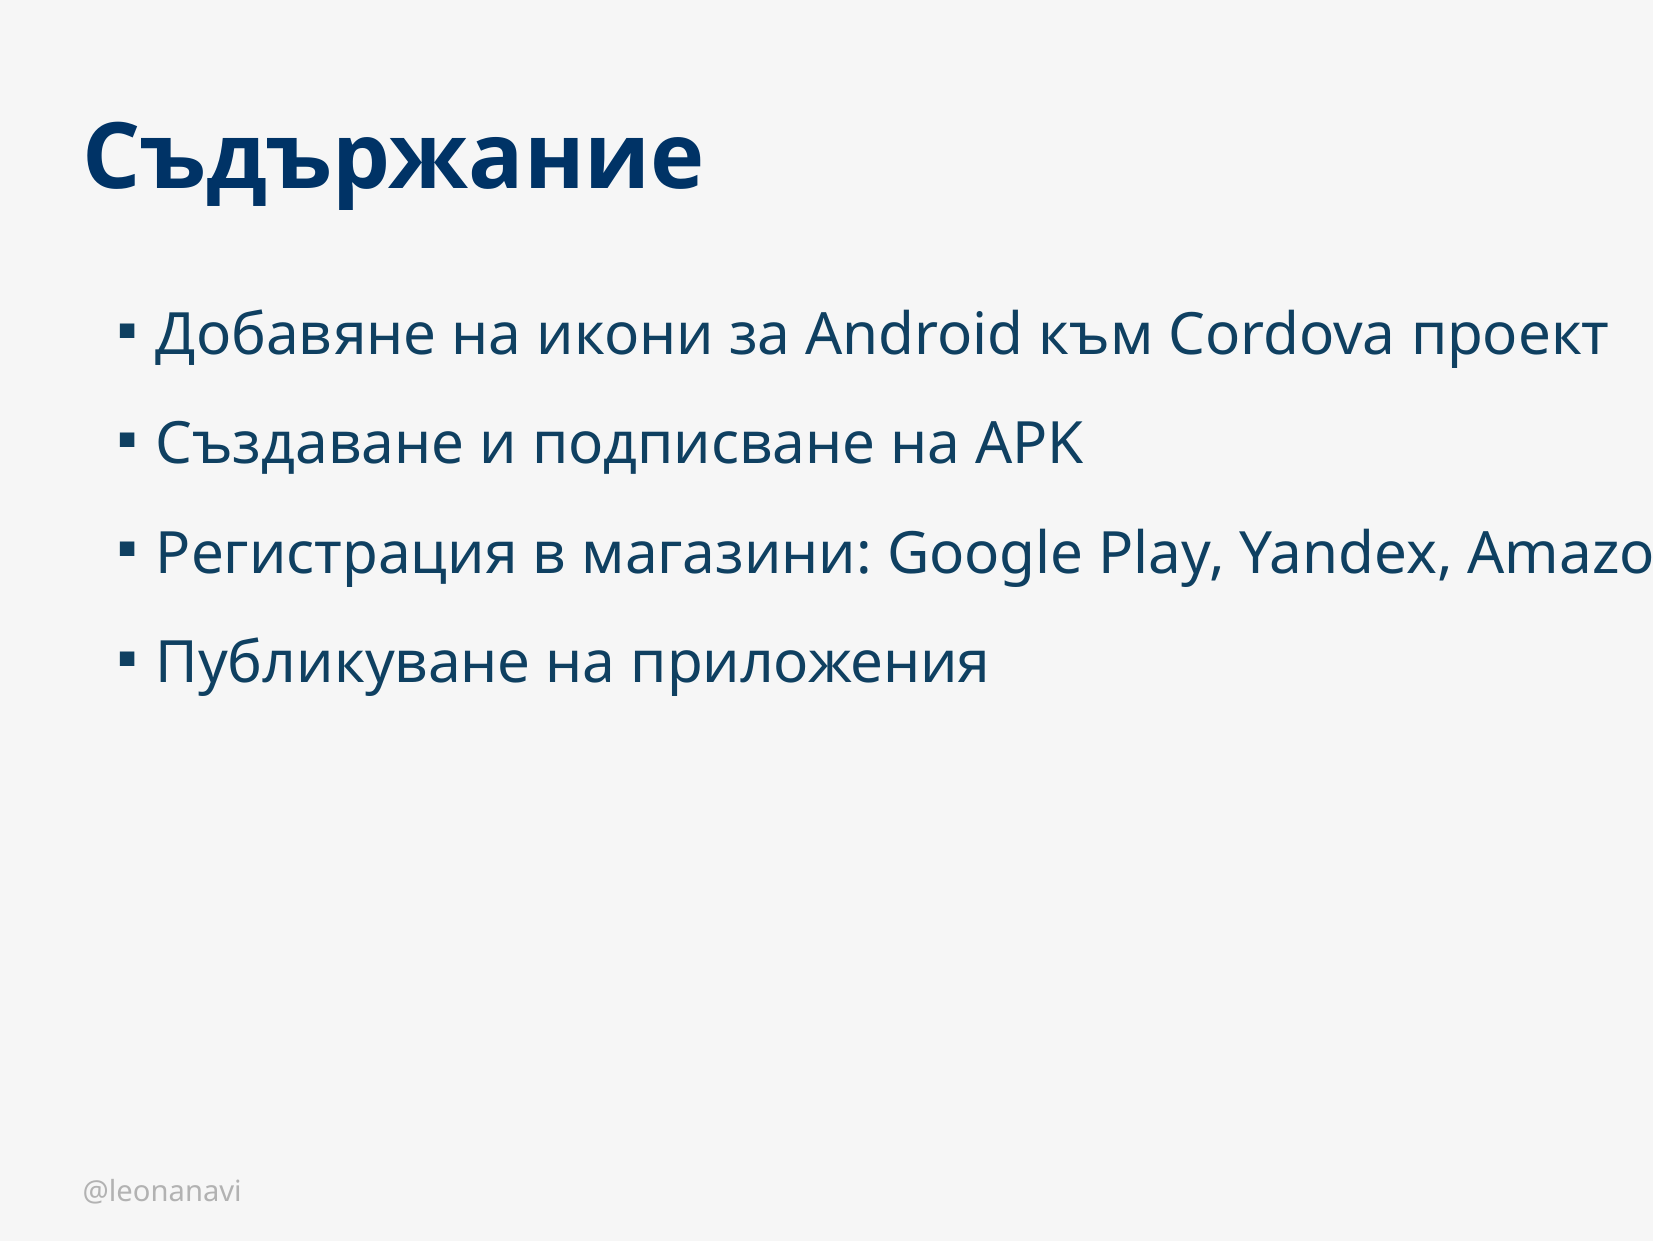

# Съдържание
Добавяне на икони за Android към Cordova проект
Създаване и подписване на APK
Регистрация в магазини: Google Play, Yandex, Amazon
Публикуване на приложения